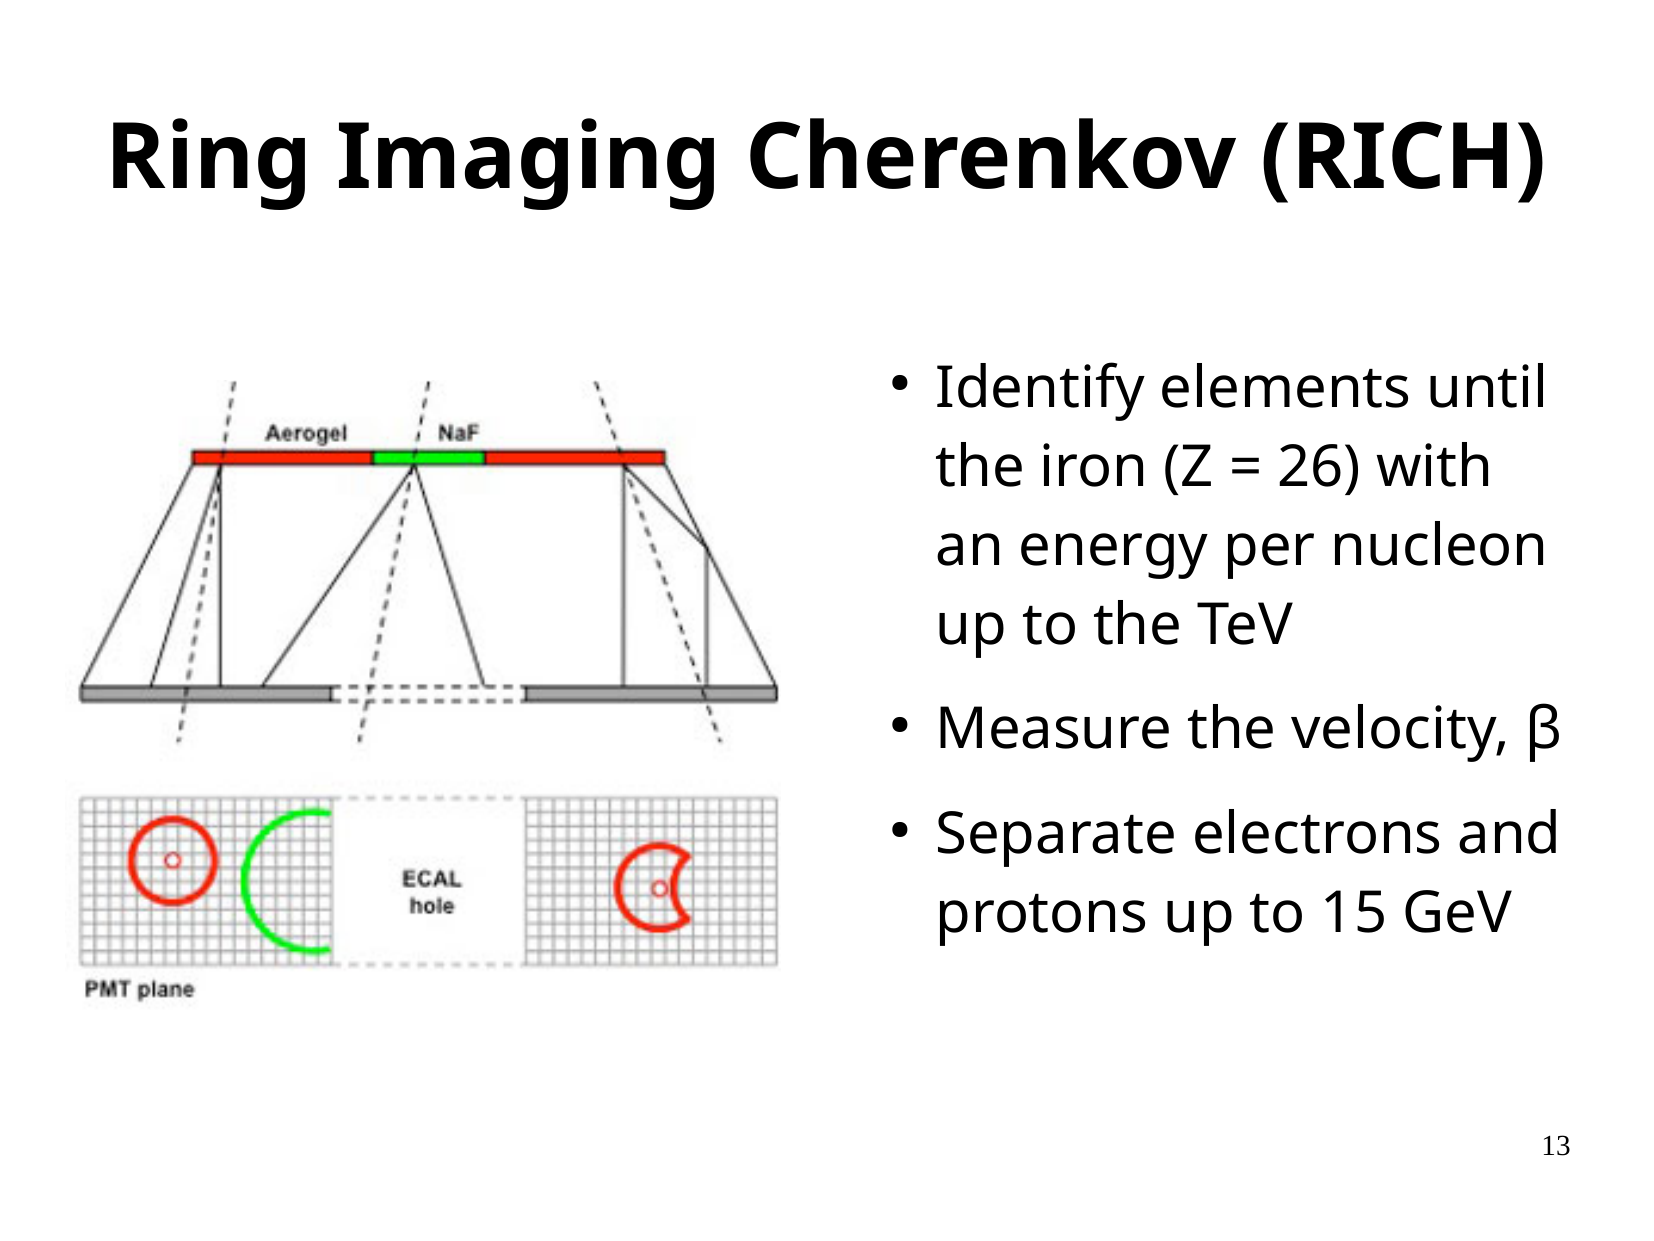

# Ring Imaging Cherenkov (RICH)
Identify elements until the iron (Z = 26) with an energy per nucleon up to the TeV
Measure the velocity, β
Separate electrons and protons up to 15 GeV
13